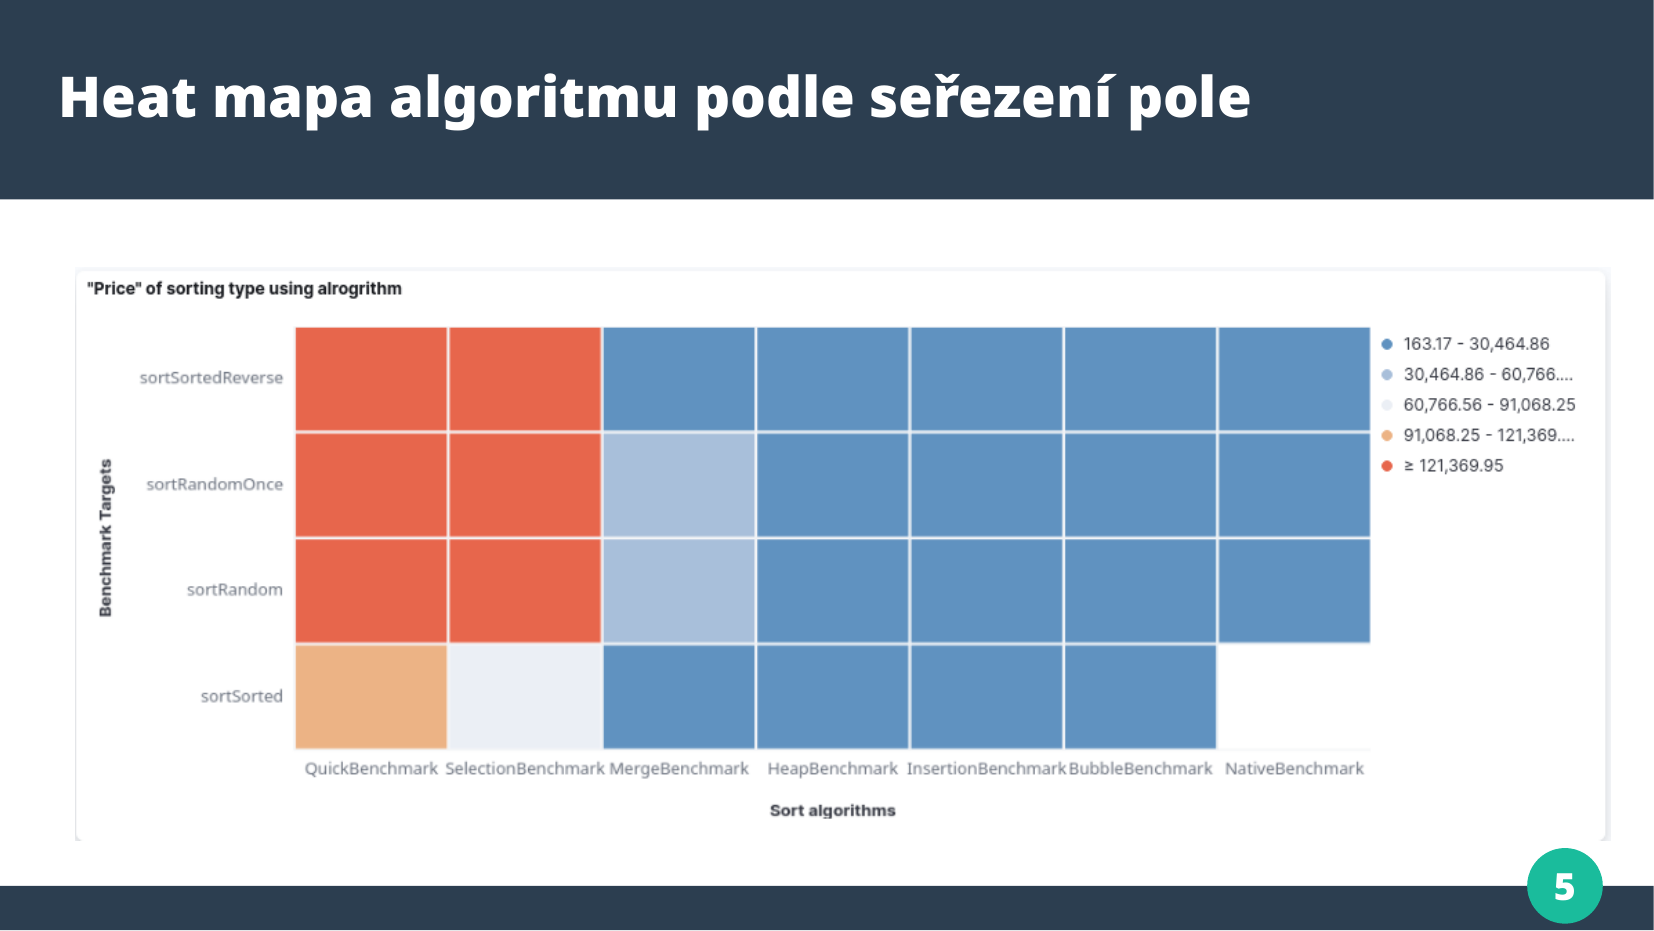

# Heat mapa algoritmu podle seřezení pole